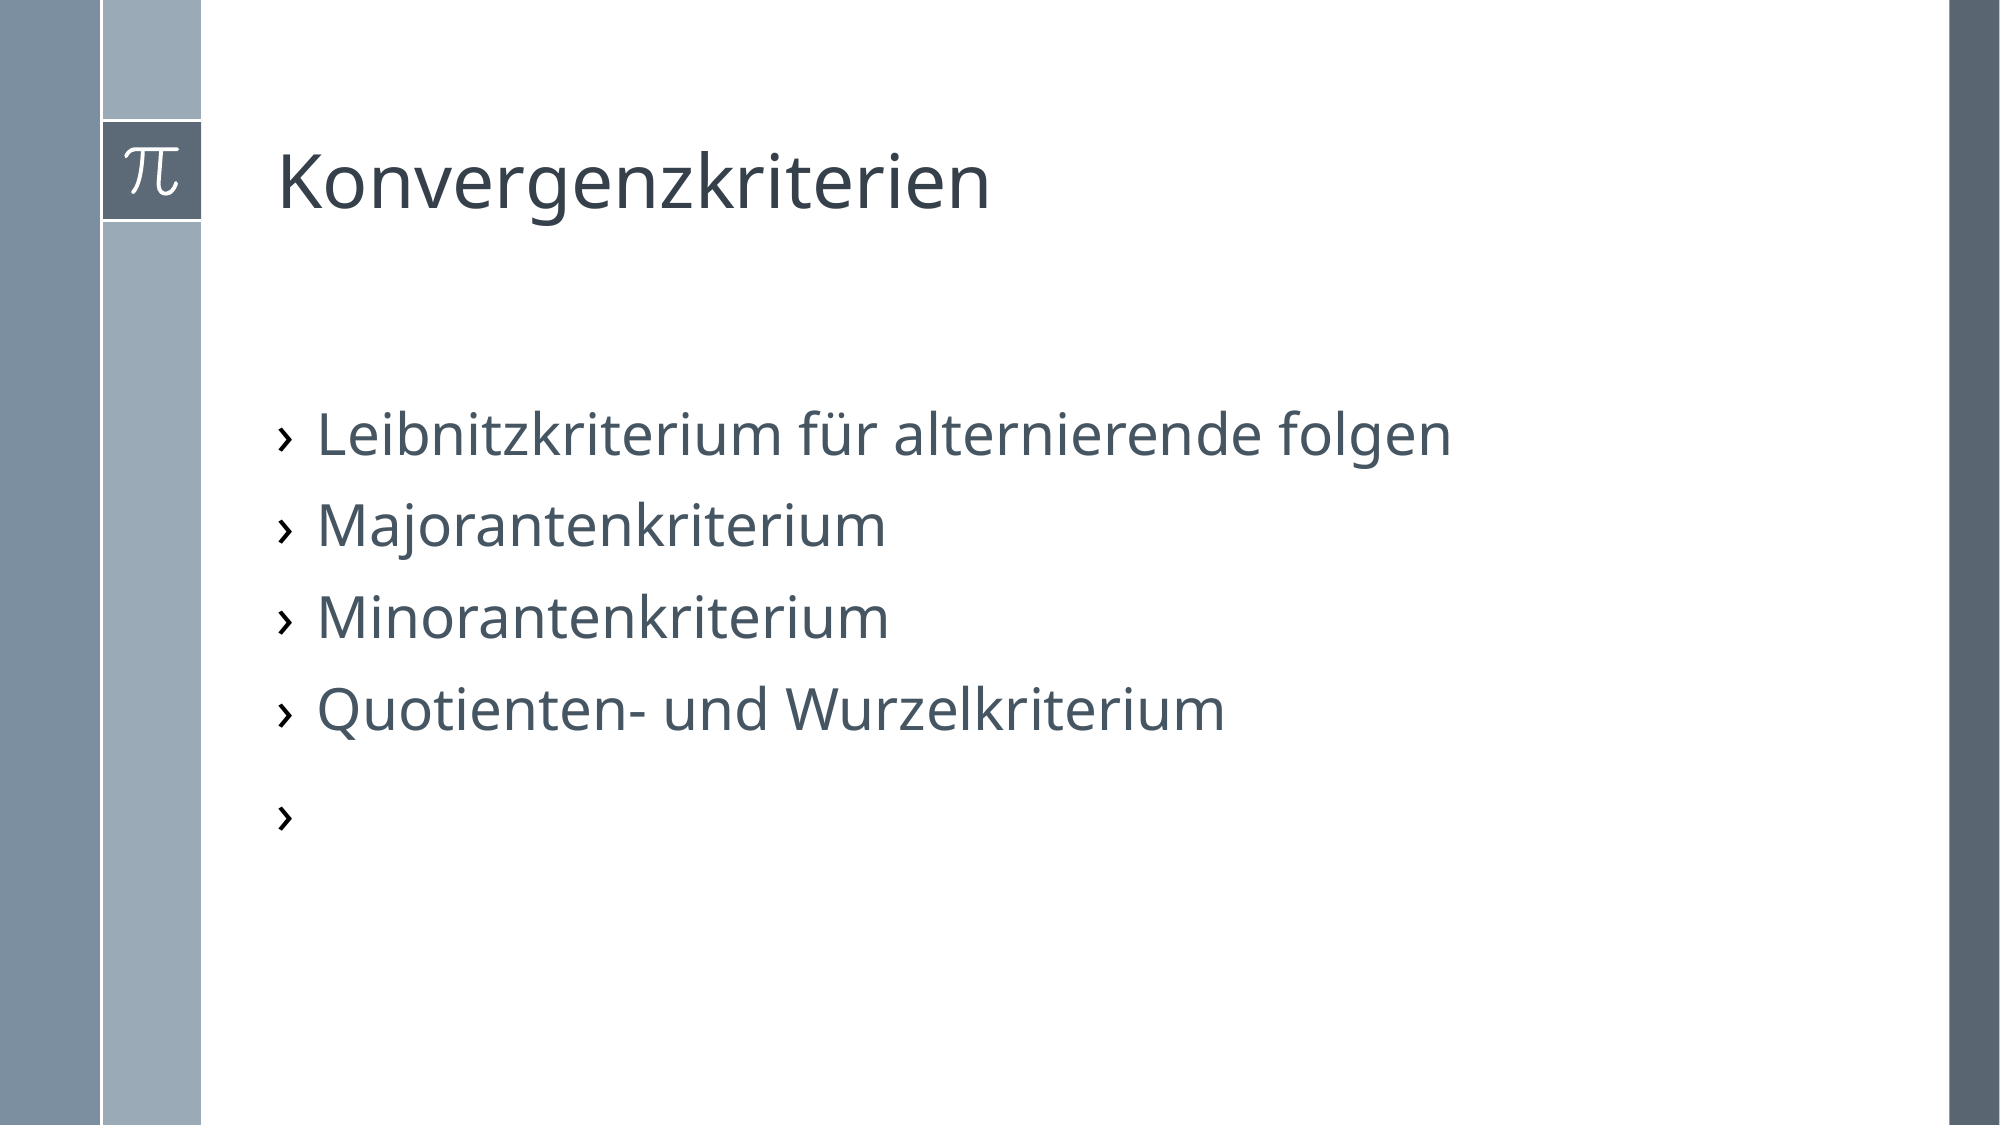

# Konvergenzkriterien
Leibnitzkriterium für alternierende folgen
Majorantenkriterium
Minorantenkriterium
Quotienten- und Wurzelkriterium